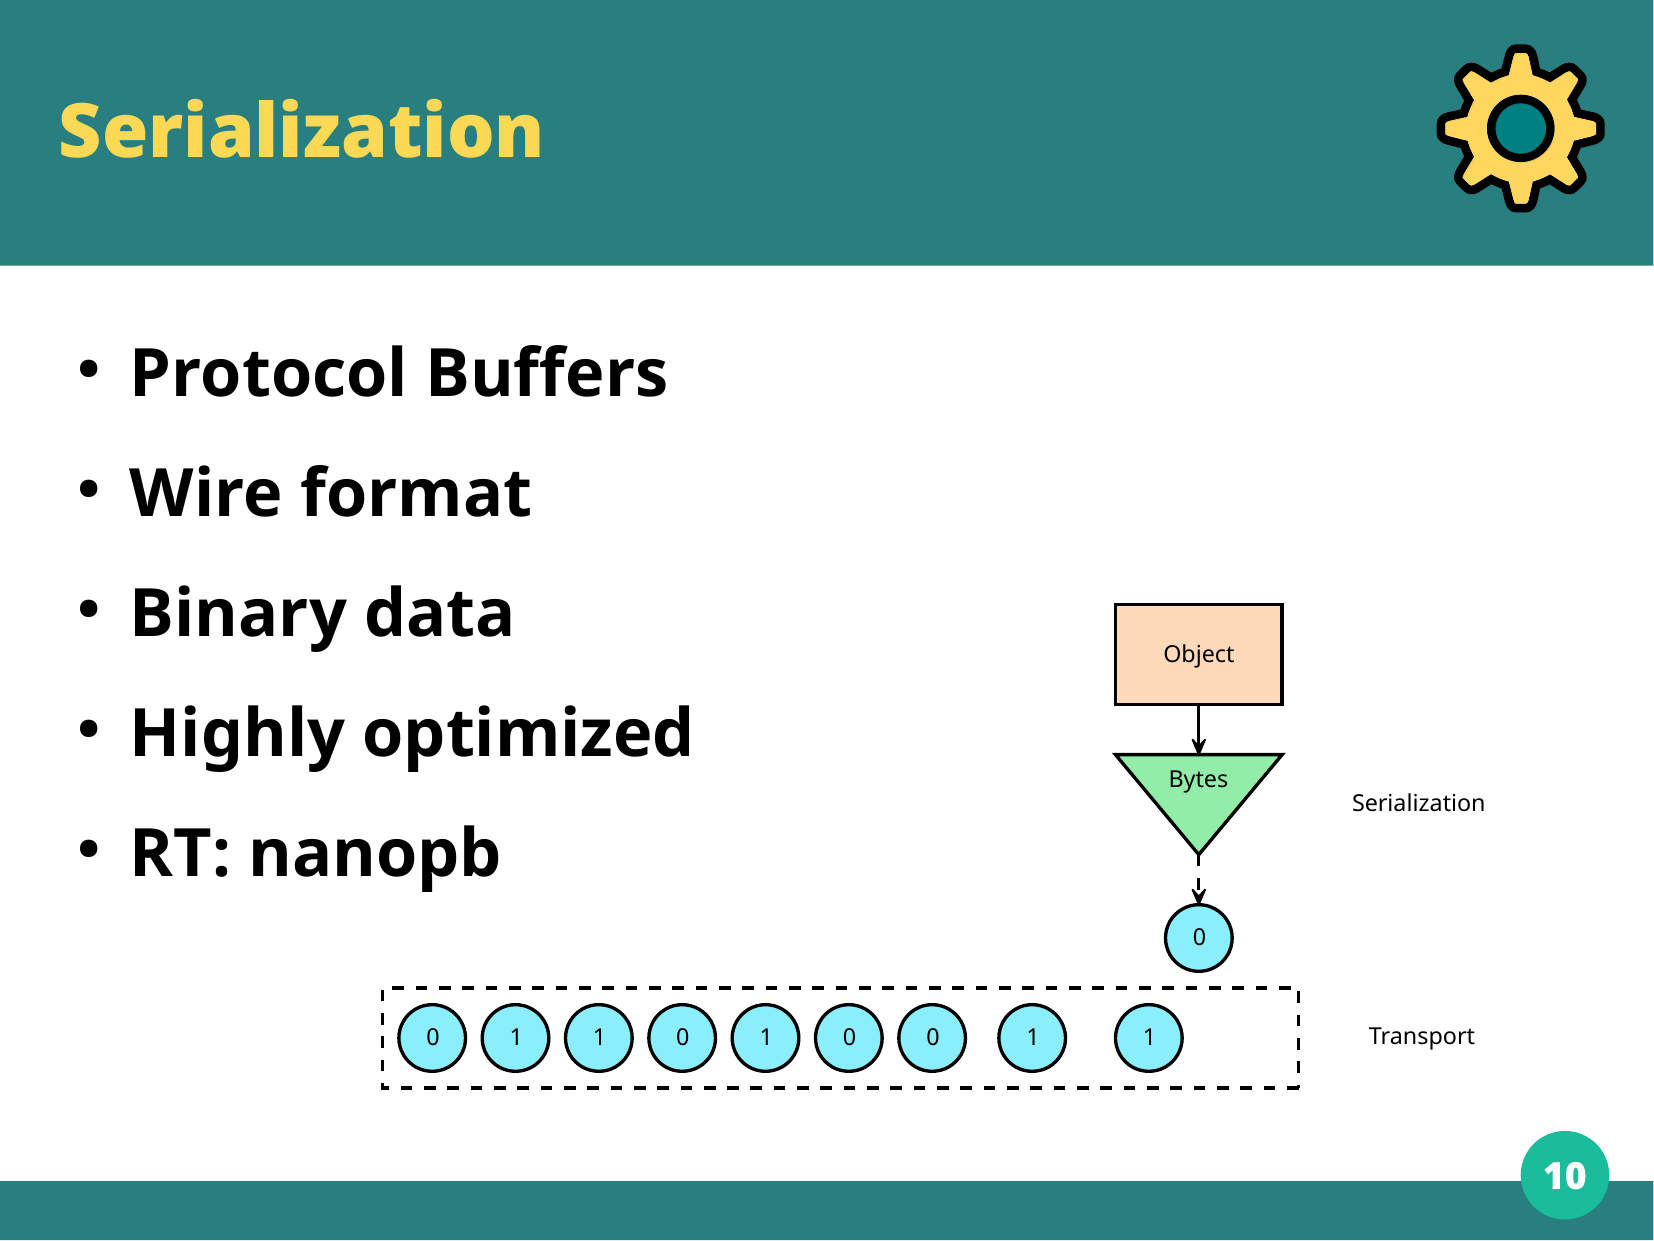

# Serialization
Protocol Buffers
Wire format
Binary data
Highly optimized
RT: nanopb
10